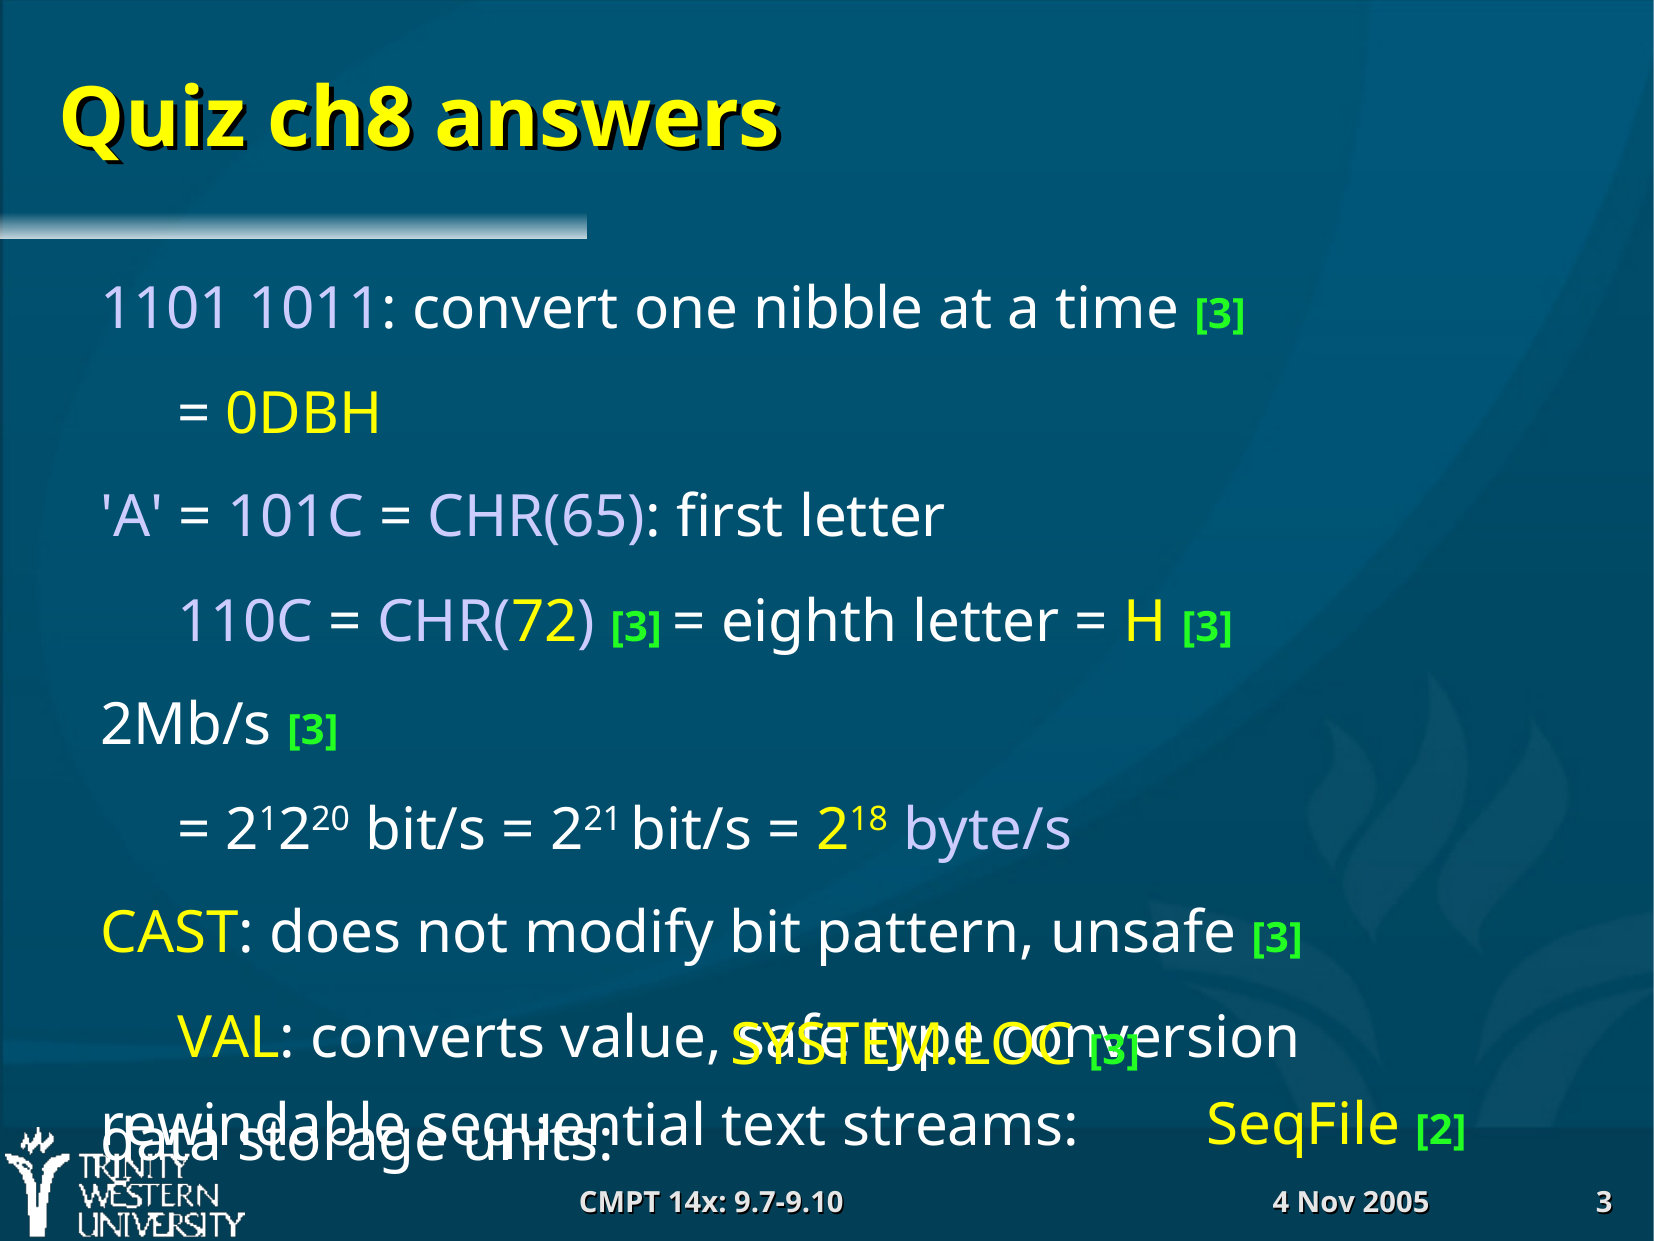

# Quiz ch8 answers
1101 1011: convert one nibble at a time [3]
= 0DBH
'A' = 101C = CHR(65): first letter
110C = CHR(72) [3] = eighth letter = H [3]
2Mb/s [3]
= 21220 bit/s = 221 bit/s = 218 byte/s
CAST: does not modify bit pattern, unsafe [3]
VAL: converts value, safe type conversion
data storage units:
SYSTEM.LOC [3]
SeqFile [2]
rewindable sequential text streams:
CMPT 14x: 9.7-9.10
4 Nov 2005
3